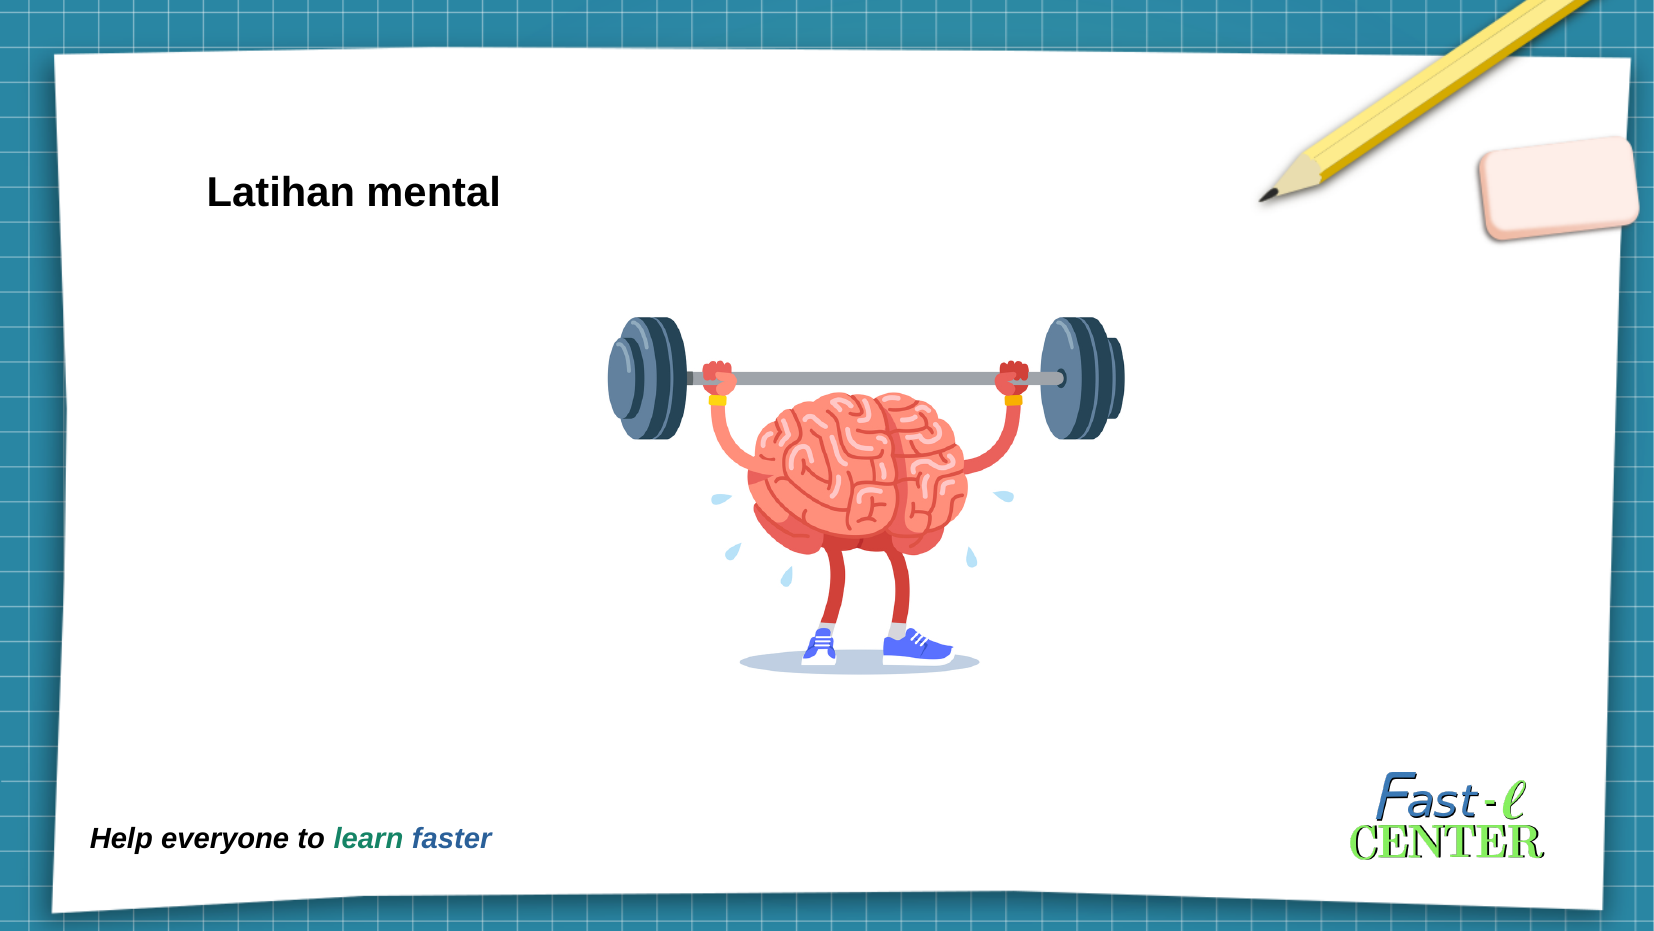

Latihan mental
Help everyone to learn faster